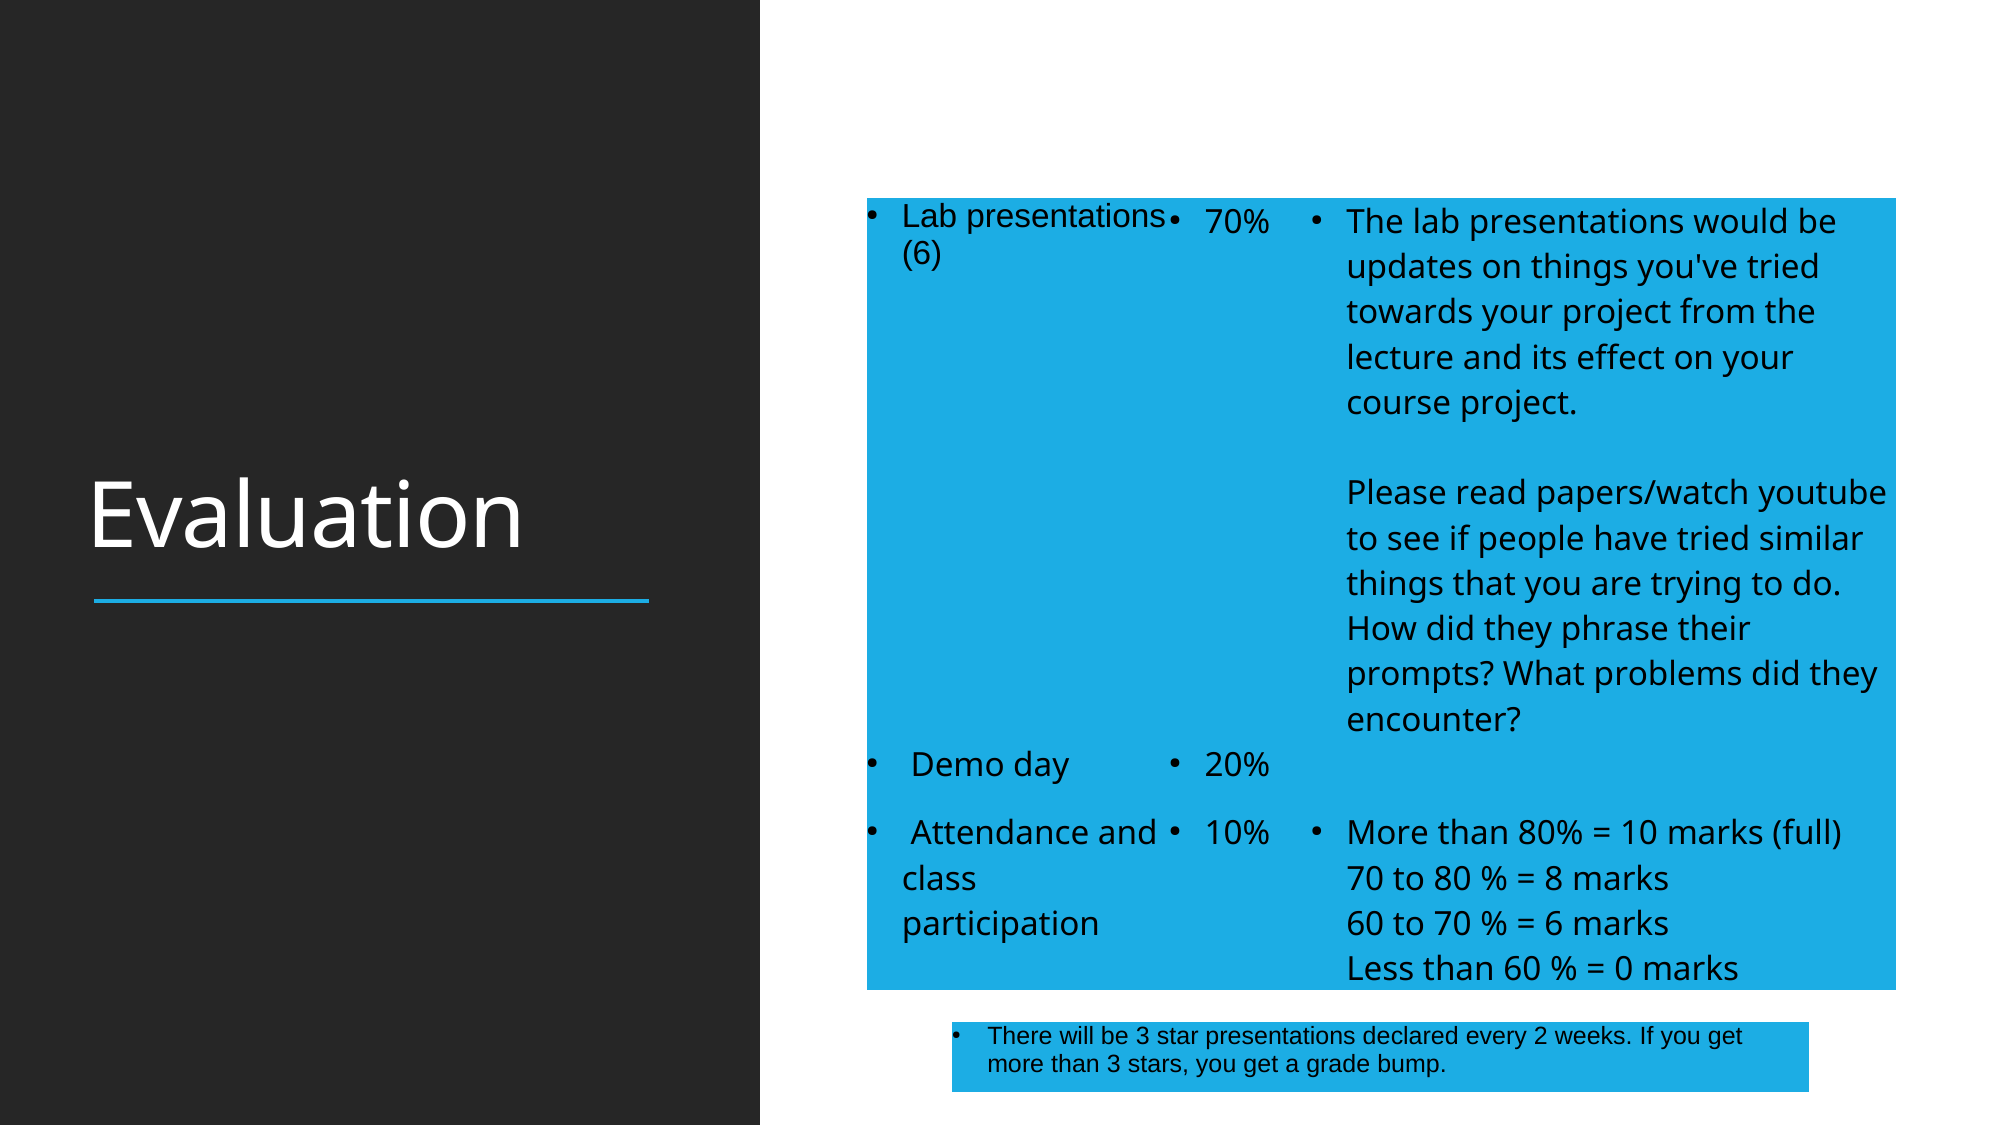

# Evaluation
| Lab presentations (6) | 70% | The lab presentations would be updates on things you've tried towards your project from the lecture and its effect on your course project. Please read papers/watch youtube to see if people have tried similar things that you are trying to do. How did they phrase their prompts? What problems did they encounter? |
| --- | --- | --- |
| Demo day | 20% | |
| Attendance and class participation | 10% | More than 80% = 10 marks (full) 70 to 80 % = 8 marks 60 to 70 % = 6 marks Less than 60 % = 0 marks |
| There will be 3 star presentations declared every 2 weeks. If you get more than 3 stars, you get a grade bump. |
| --- |